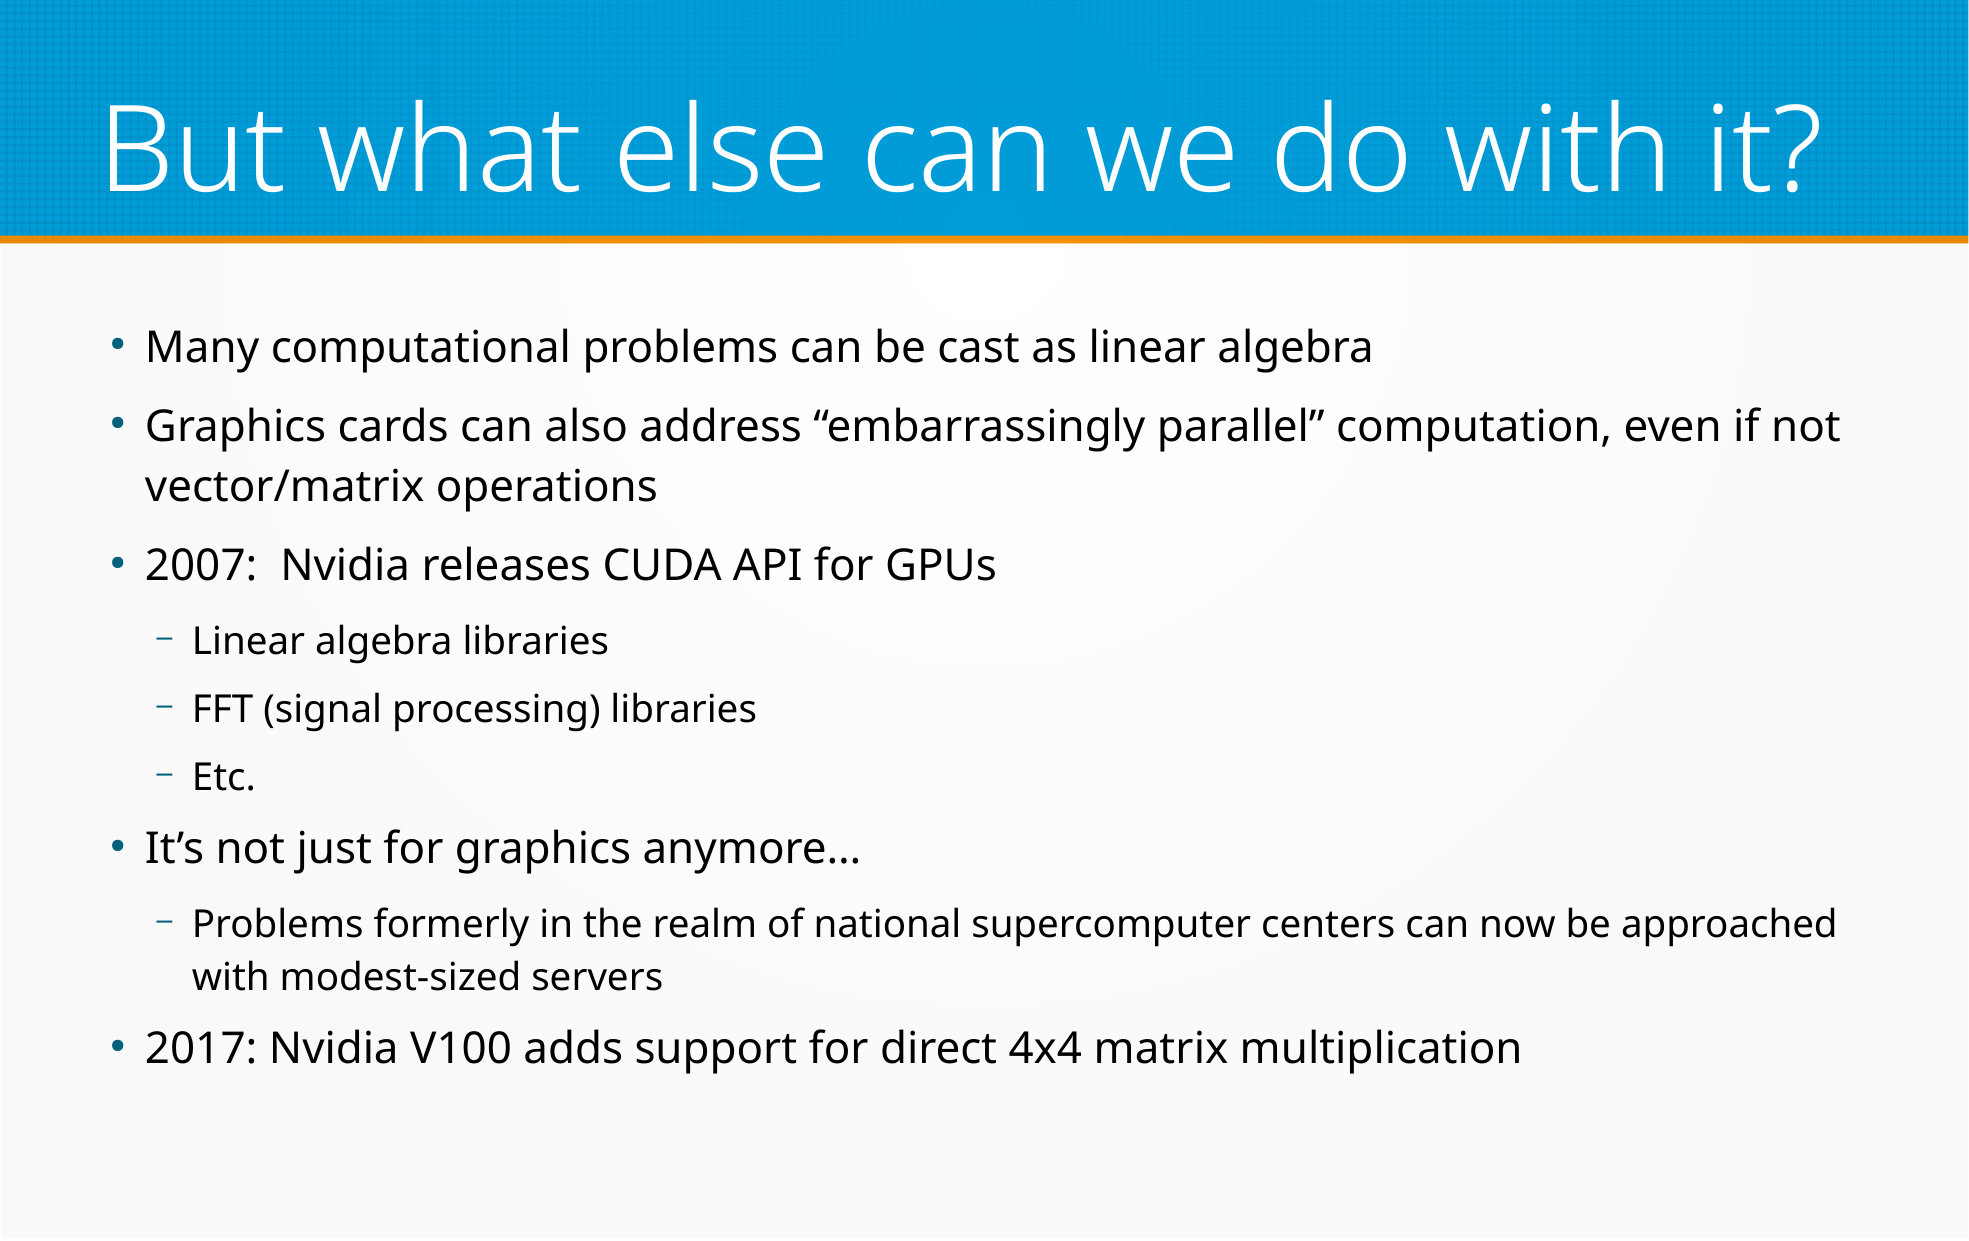

# But what else can we do with it?
Many computational problems can be cast as linear algebra
Graphics cards can also address “embarrassingly parallel” computation, even if not vector/matrix operations
2007: Nvidia releases CUDA API for GPUs
Linear algebra libraries
FFT (signal processing) libraries
Etc.
It’s not just for graphics anymore…
Problems formerly in the realm of national supercomputer centers can now be approached with modest-sized servers
2017: Nvidia V100 adds support for direct 4x4 matrix multiplication